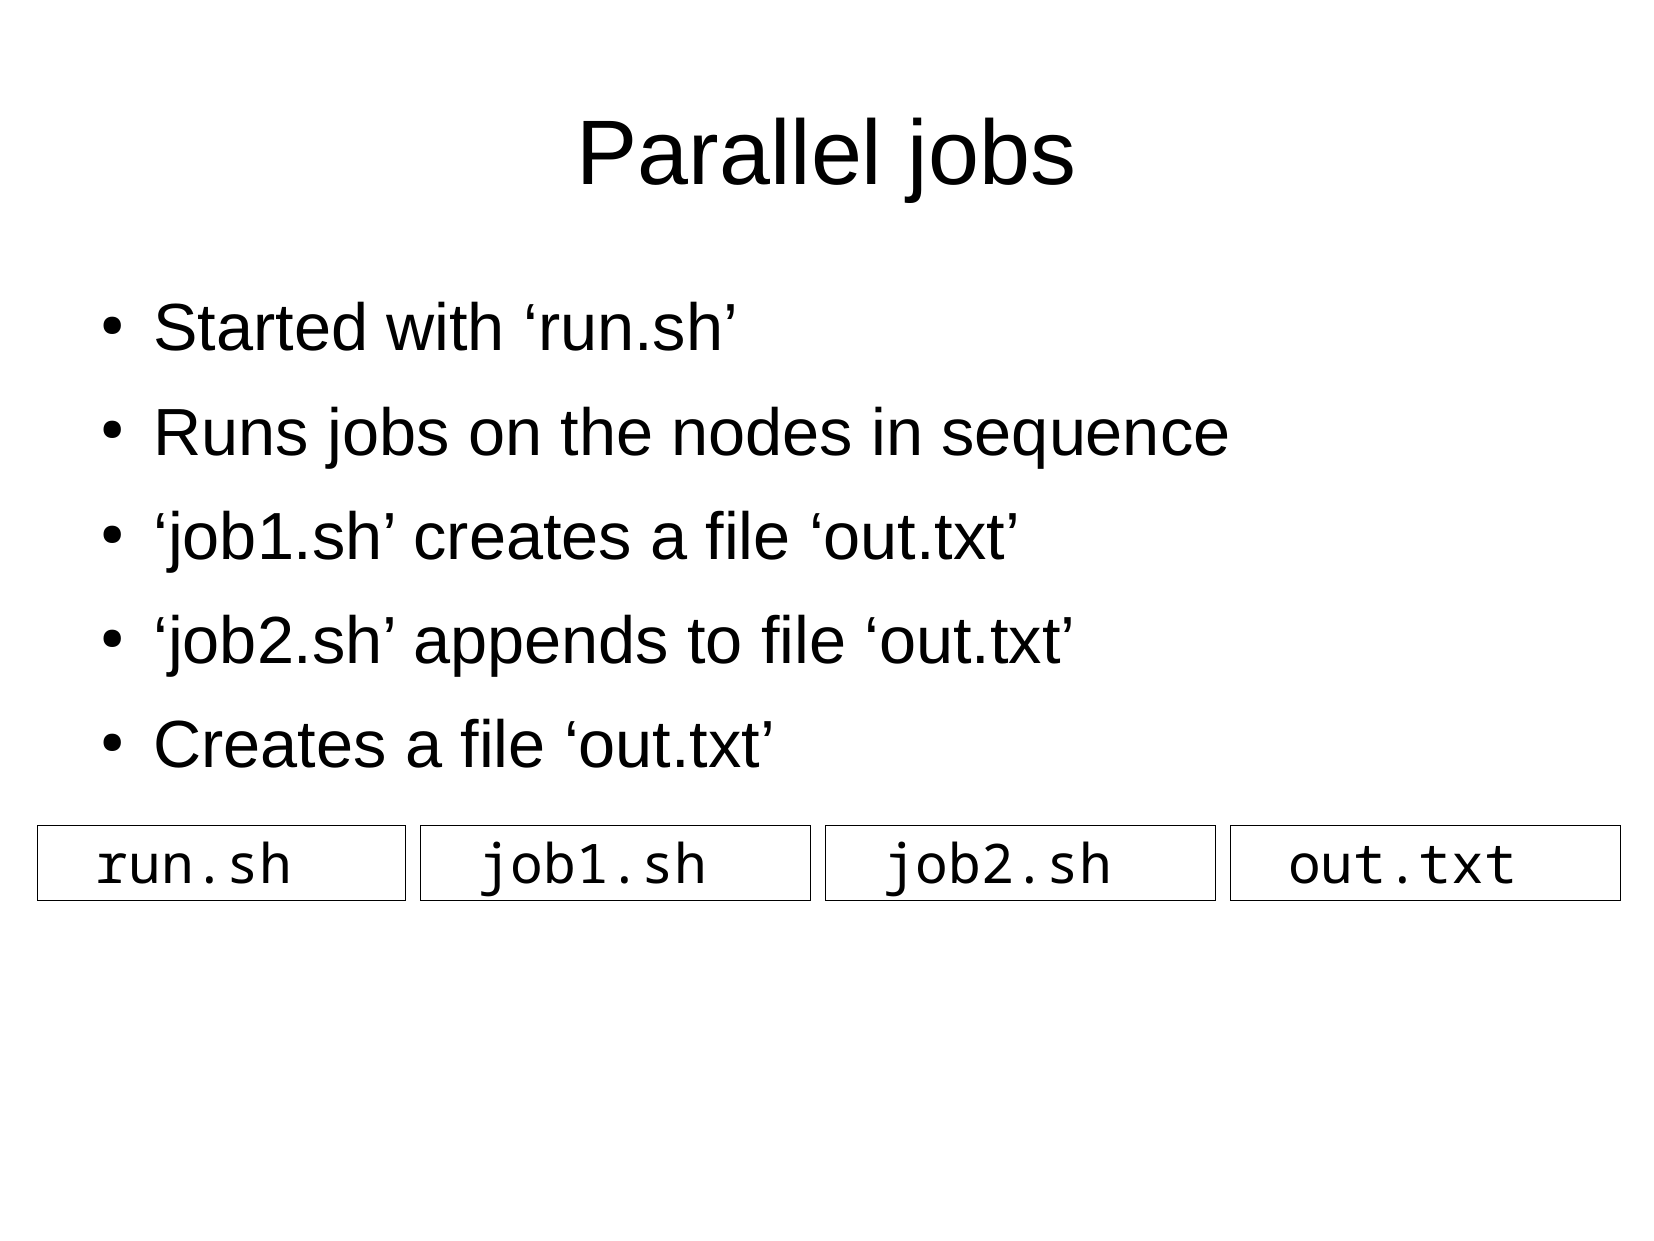

# Parallel jobs
Started with ‘run.sh’
Runs jobs on the nodes in sequence
‘job1.sh’ creates a file ‘out.txt’
‘job2.sh’ appends to file ‘out.txt’
Creates a file ‘out.txt’
run.sh
job1.sh
job2.sh
out.txt